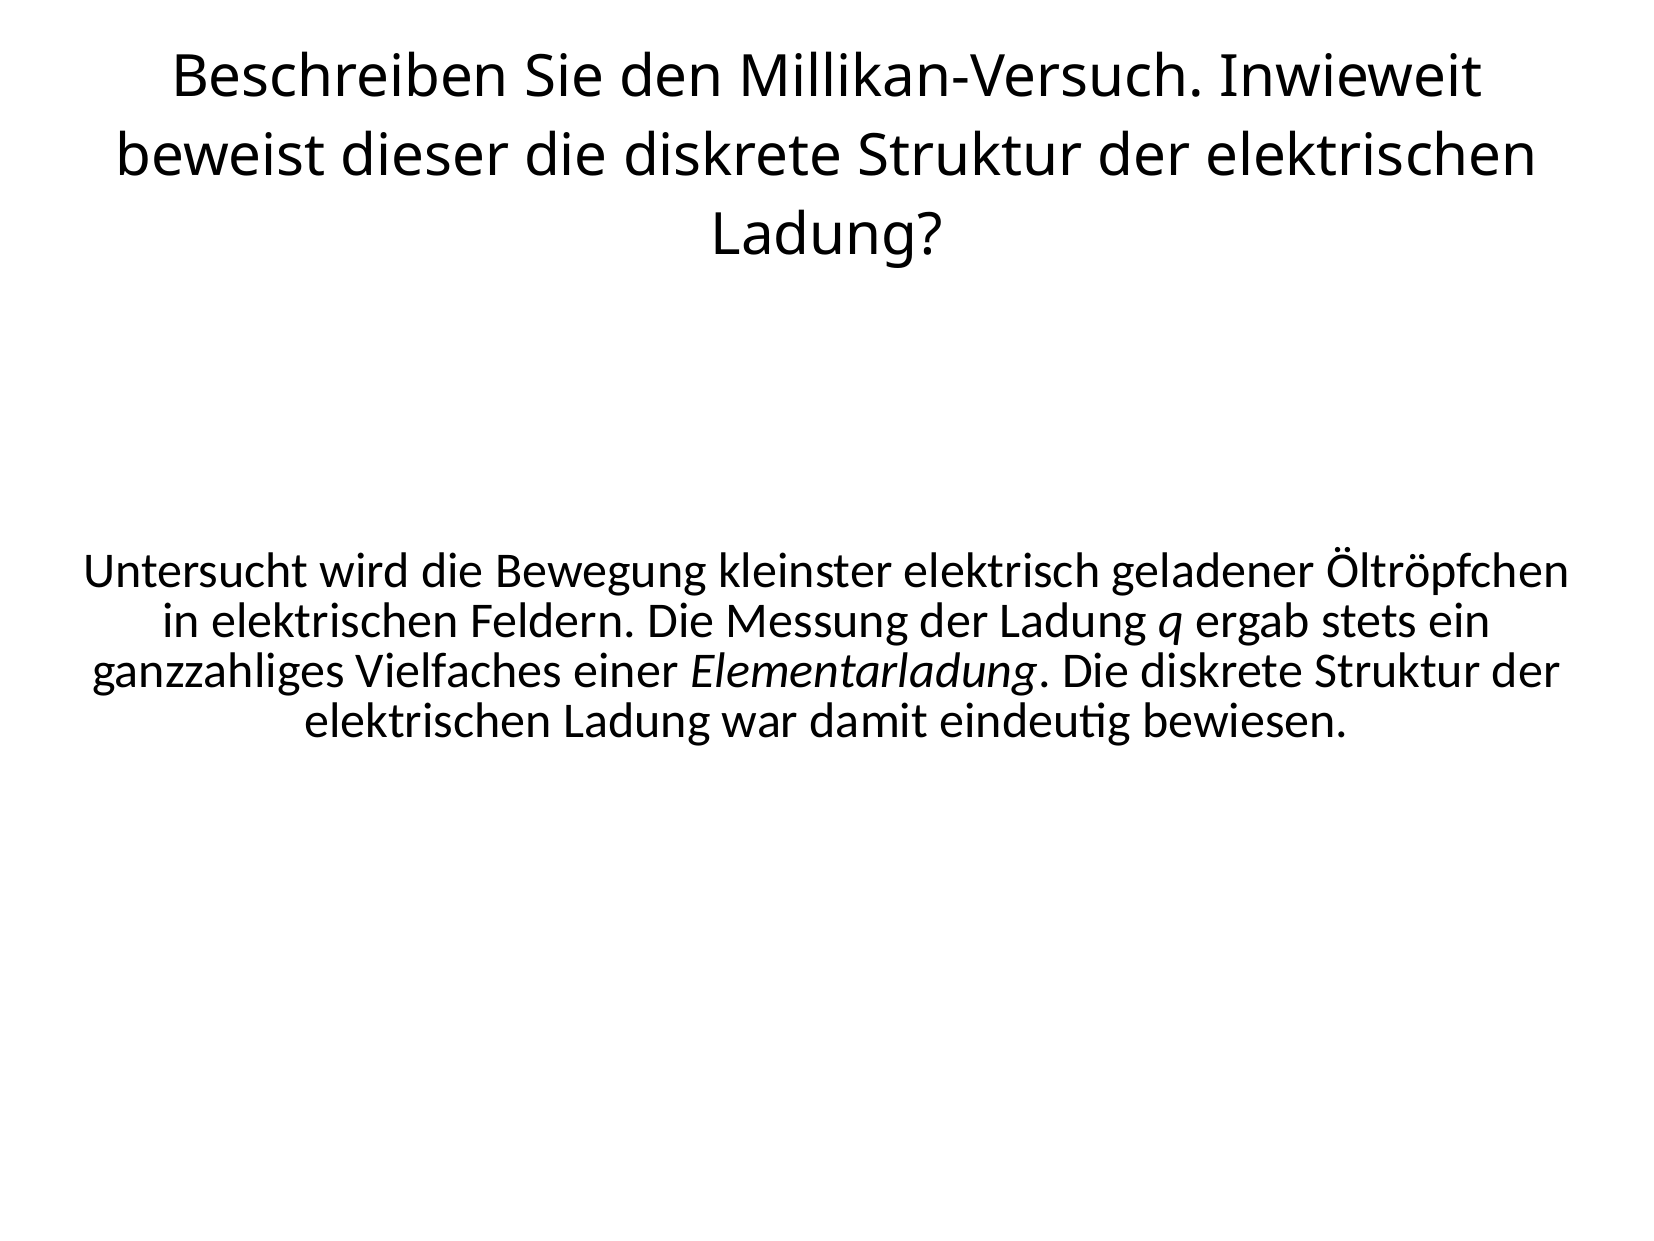

# Beschreiben Sie den Millikan-Versuch. Inwieweit beweist dieser die diskrete Struktur der elektrischen Ladung?
Untersucht wird die Bewegung kleinster elektrisch geladener Öltröpfchen in elektrischen Feldern. Die Messung der Ladung q ergab stets ein ganzzahliges Vielfaches einer Elementarladung. Die diskrete Struktur der elektrischen Ladung war damit eindeutig bewiesen.